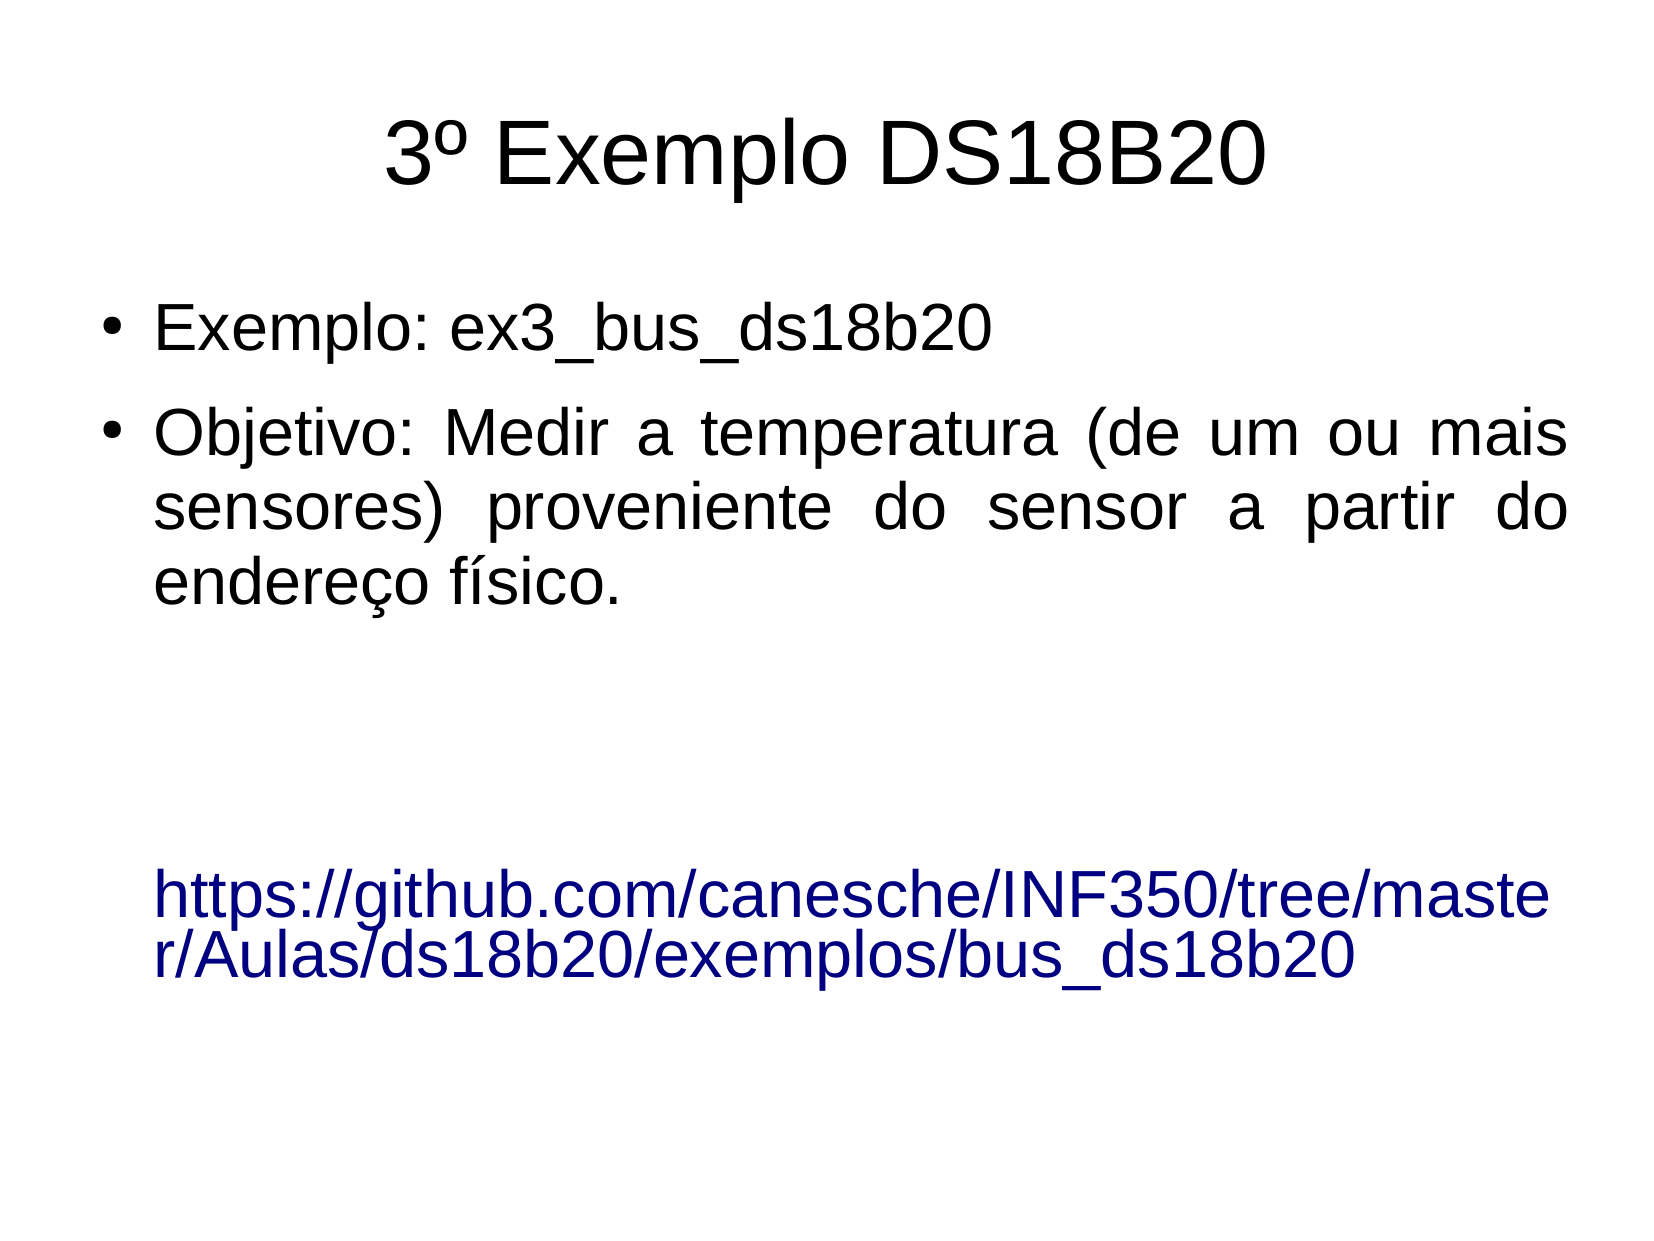

# 3º Exemplo DS18B20
Exemplo: ex3_bus_ds18b20
Objetivo: Medir a temperatura (de um ou mais sensores) proveniente do sensor a partir do endereço físico.
https://github.com/canesche/INF350/tree/master/Aulas/ds18b20/exemplos/bus_ds18b20